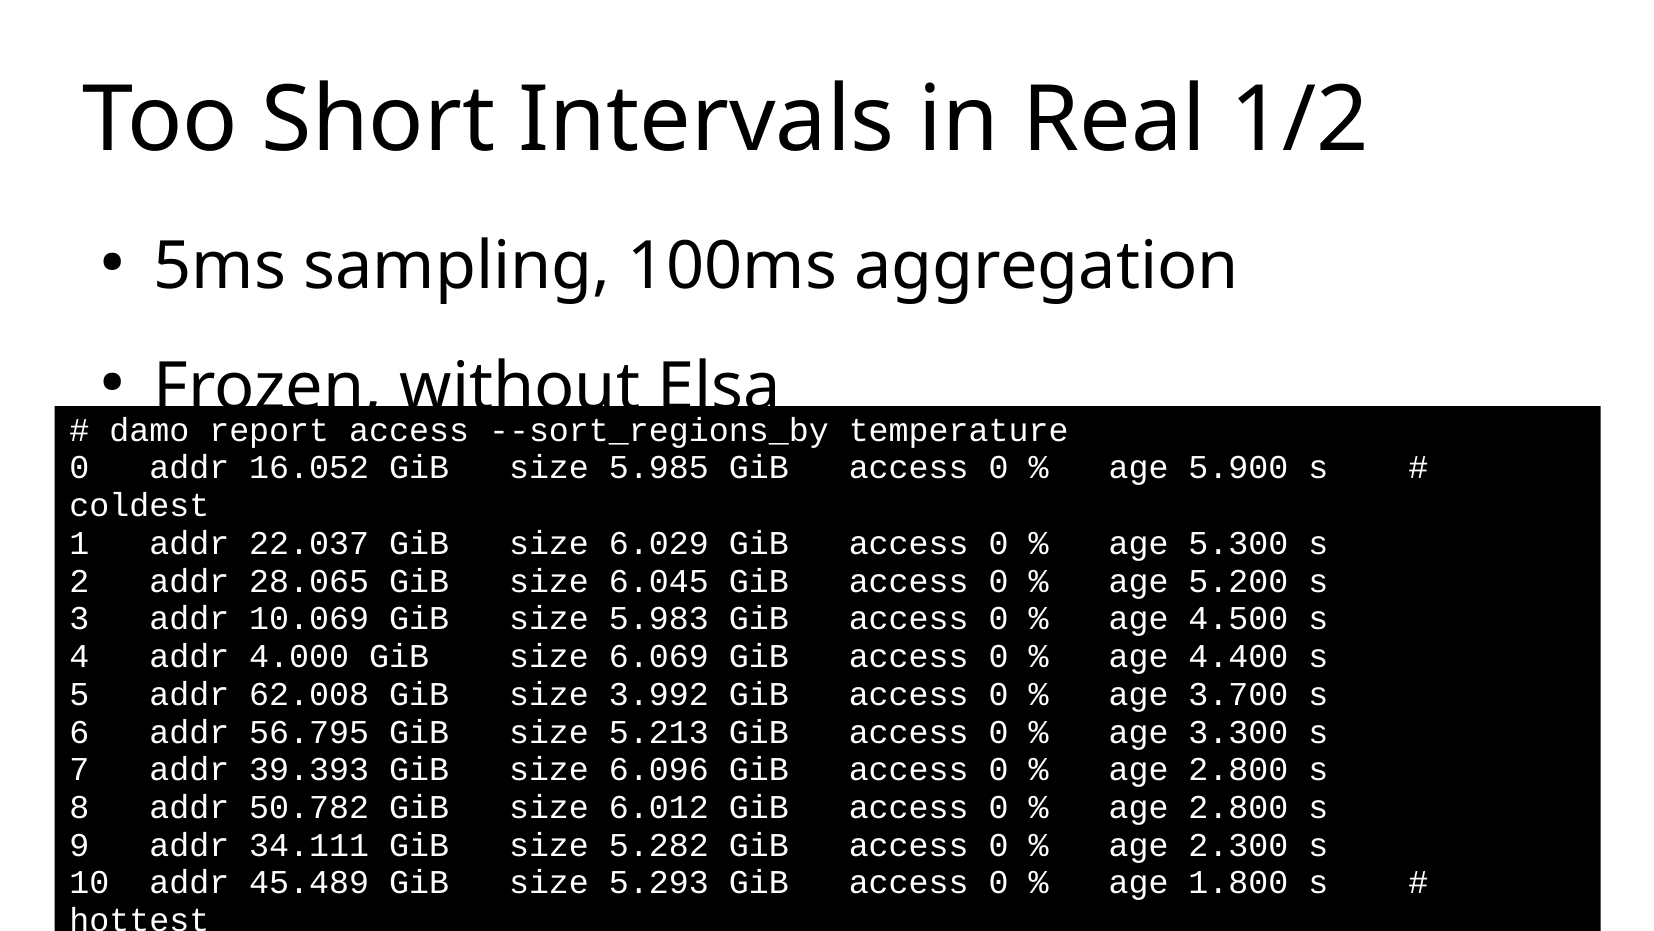

# Too Short Intervals in Real 1/2
5ms sampling, 100ms aggregation
Frozen, without Elsa
# damo report access --sort_regions_by temperature
0 addr 16.052 GiB size 5.985 GiB access 0 % age 5.900 s # coldest
1 addr 22.037 GiB size 6.029 GiB access 0 % age 5.300 s
2 addr 28.065 GiB size 6.045 GiB access 0 % age 5.200 s
3 addr 10.069 GiB size 5.983 GiB access 0 % age 4.500 s
4 addr 4.000 GiB size 6.069 GiB access 0 % age 4.400 s
5 addr 62.008 GiB size 3.992 GiB access 0 % age 3.700 s
6 addr 56.795 GiB size 5.213 GiB access 0 % age 3.300 s
7 addr 39.393 GiB size 6.096 GiB access 0 % age 2.800 s
8 addr 50.782 GiB size 6.012 GiB access 0 % age 2.800 s
9 addr 34.111 GiB size 5.282 GiB access 0 % age 2.300 s
10 addr 45.489 GiB size 5.293 GiB access 0 % age 1.800 s # hottest
total size: 62.000 GiB